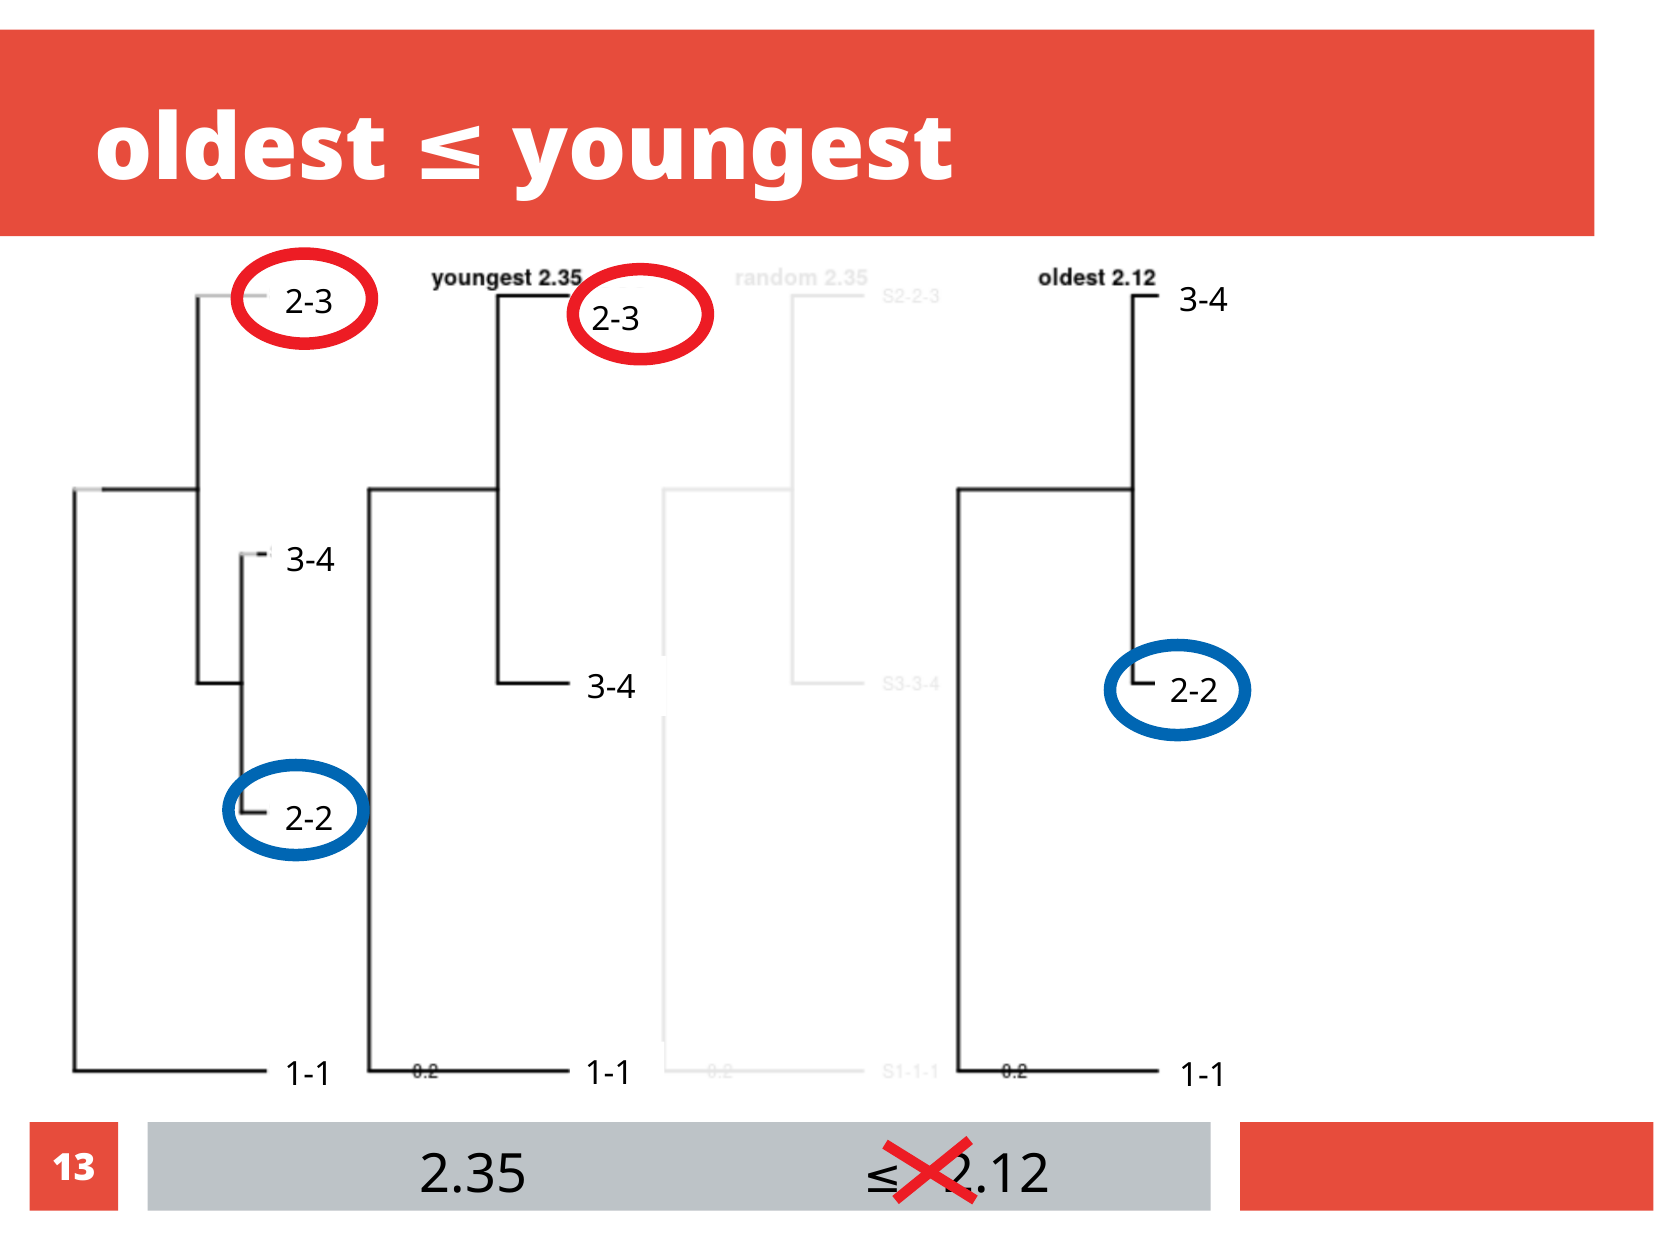

# oldest ≤ youngest
3-4
2-3
2-3
3-4
3-4
2-2
2-2
1-1
1-1
1-1
13
2.35 ≤ 2.12